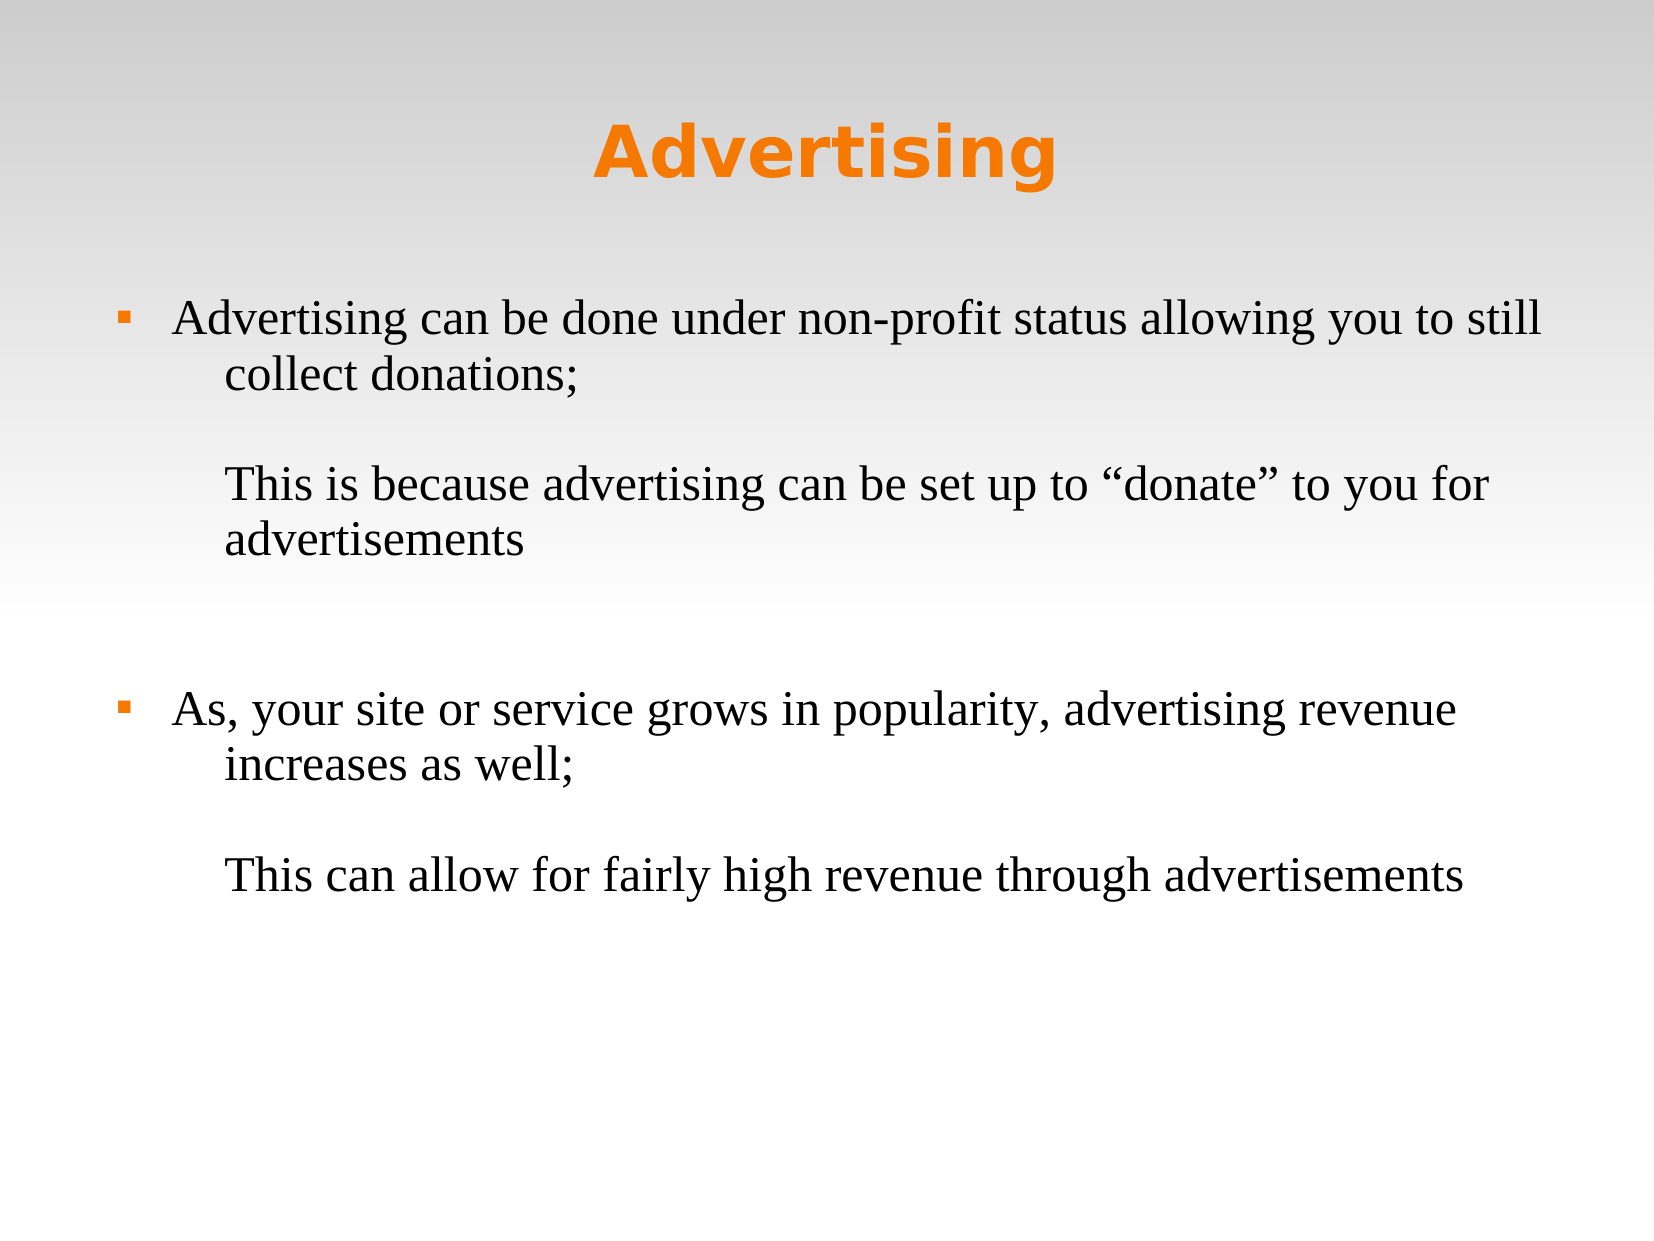

# Advertising
Advertising can be done under non-profit status allowing you to still collect donations;
This is because advertising can be set up to “donate” to you for advertisements
As, your site or service grows in popularity, advertising revenue increases as well;
This can allow for fairly high revenue through advertisements